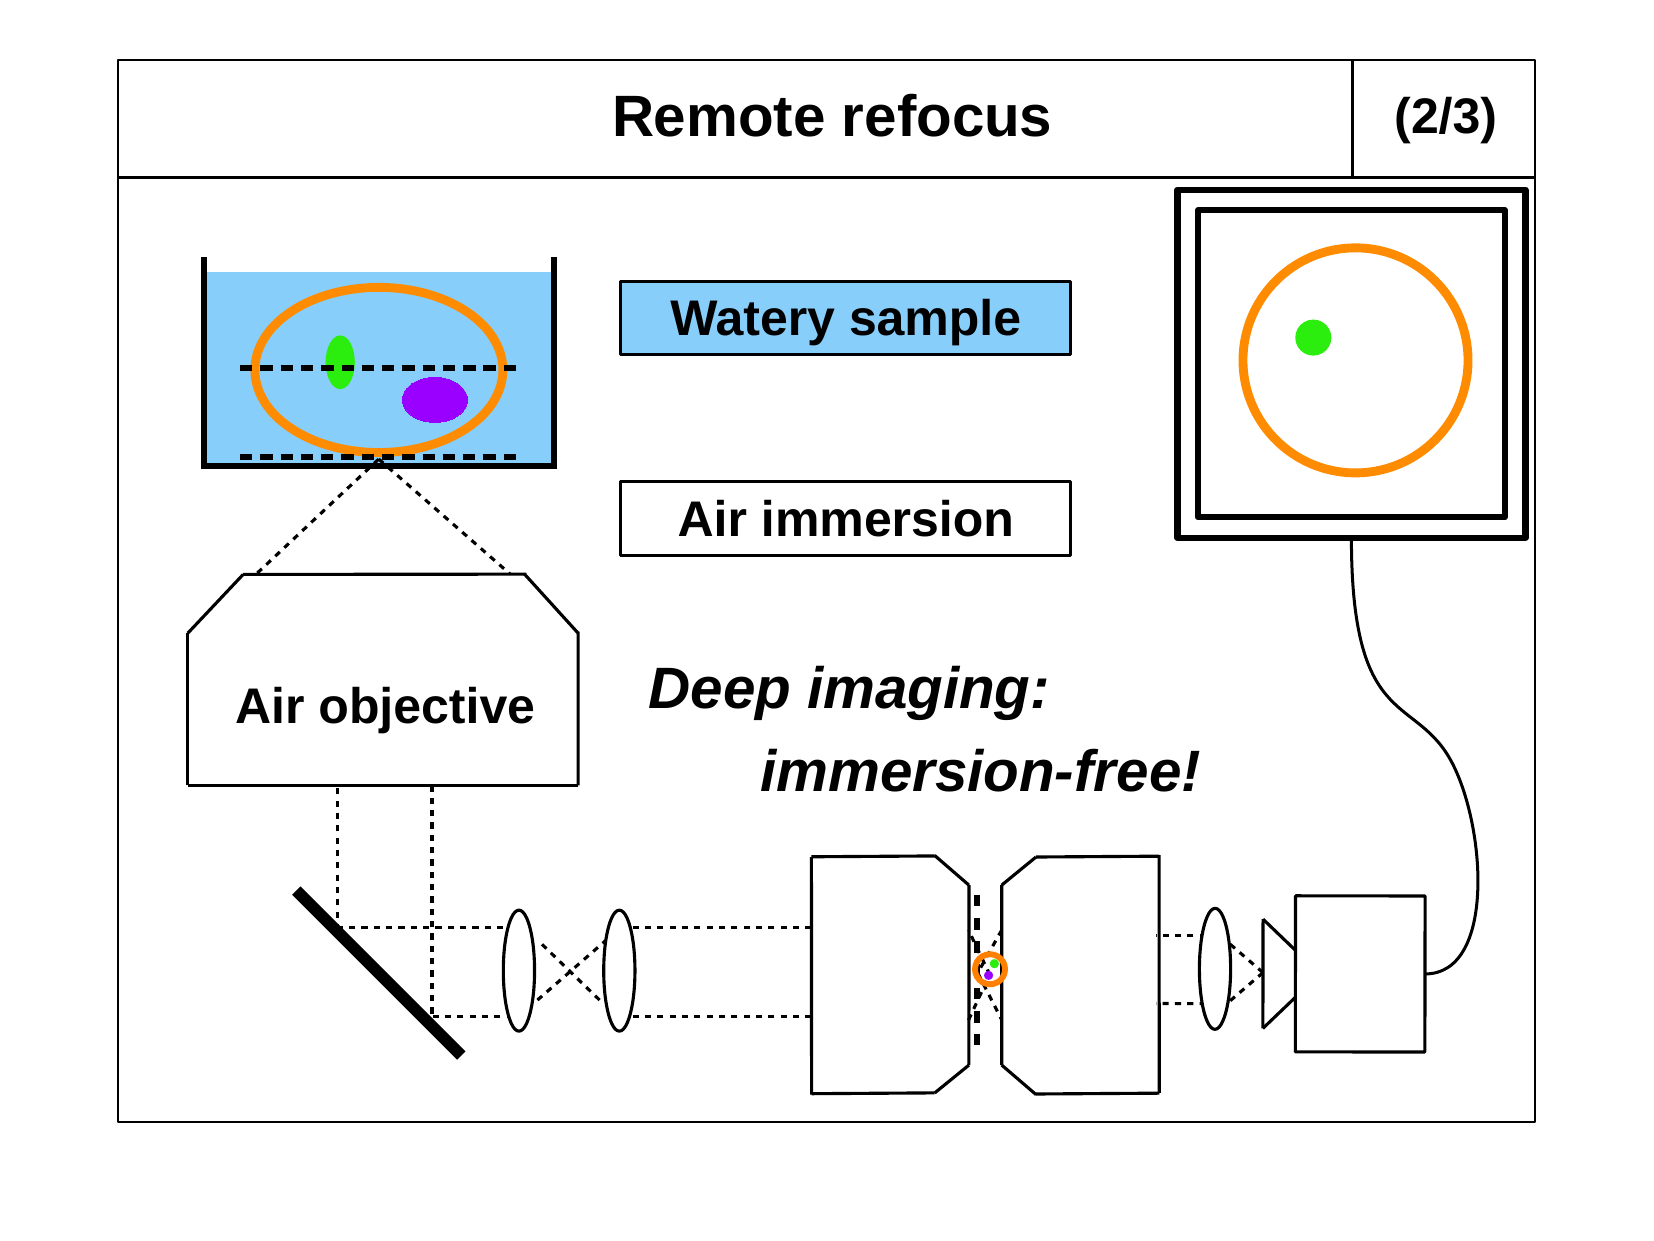

Remote refocus
(2/3)
Watery sample
Air immersion
Deep imaging:
Air objective
immersion-free!